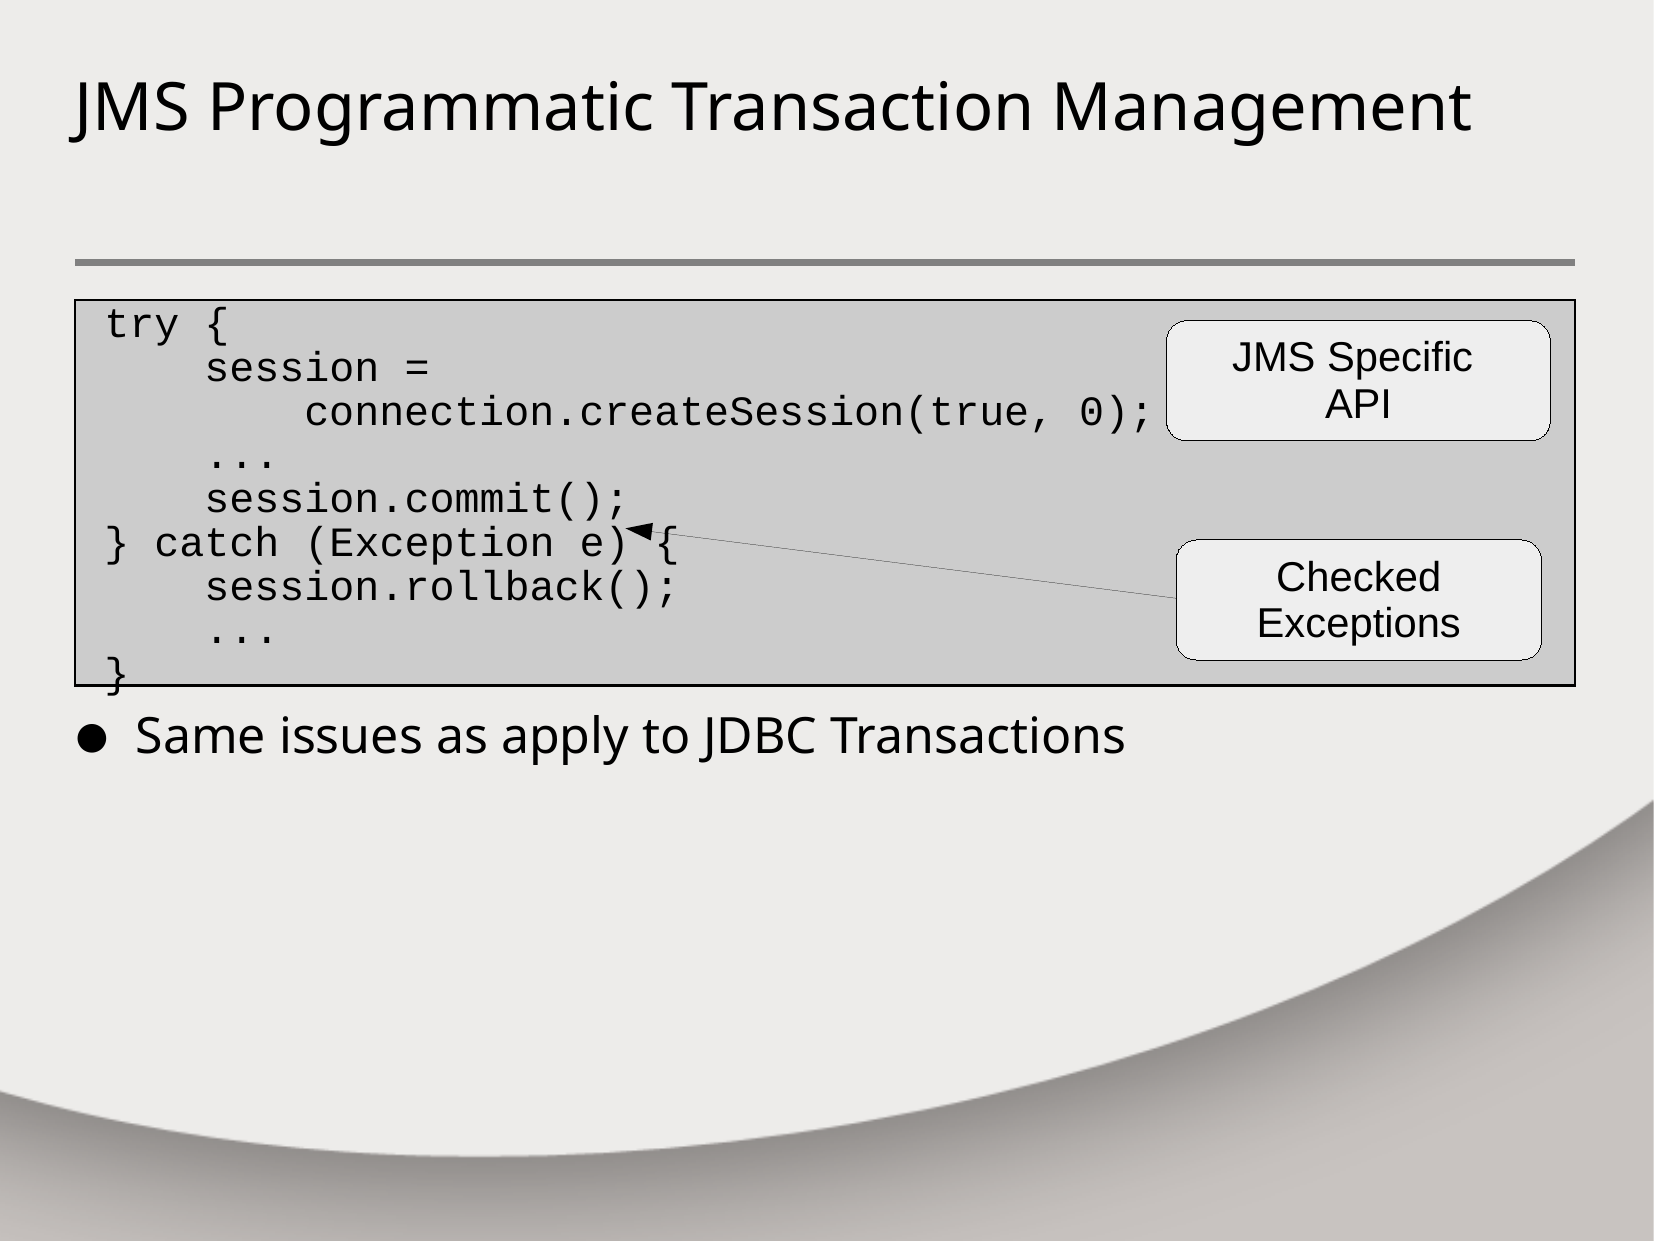

# JMS Programmatic Transaction Management
try {
 session =
 connection.createSession(true, 0);
 ...
 session.commit();
} catch (Exception e) {
 session.rollback();
 ...
}
Same issues as apply to JDBC Transactions
JMS Specific
API
Checked
Exceptions